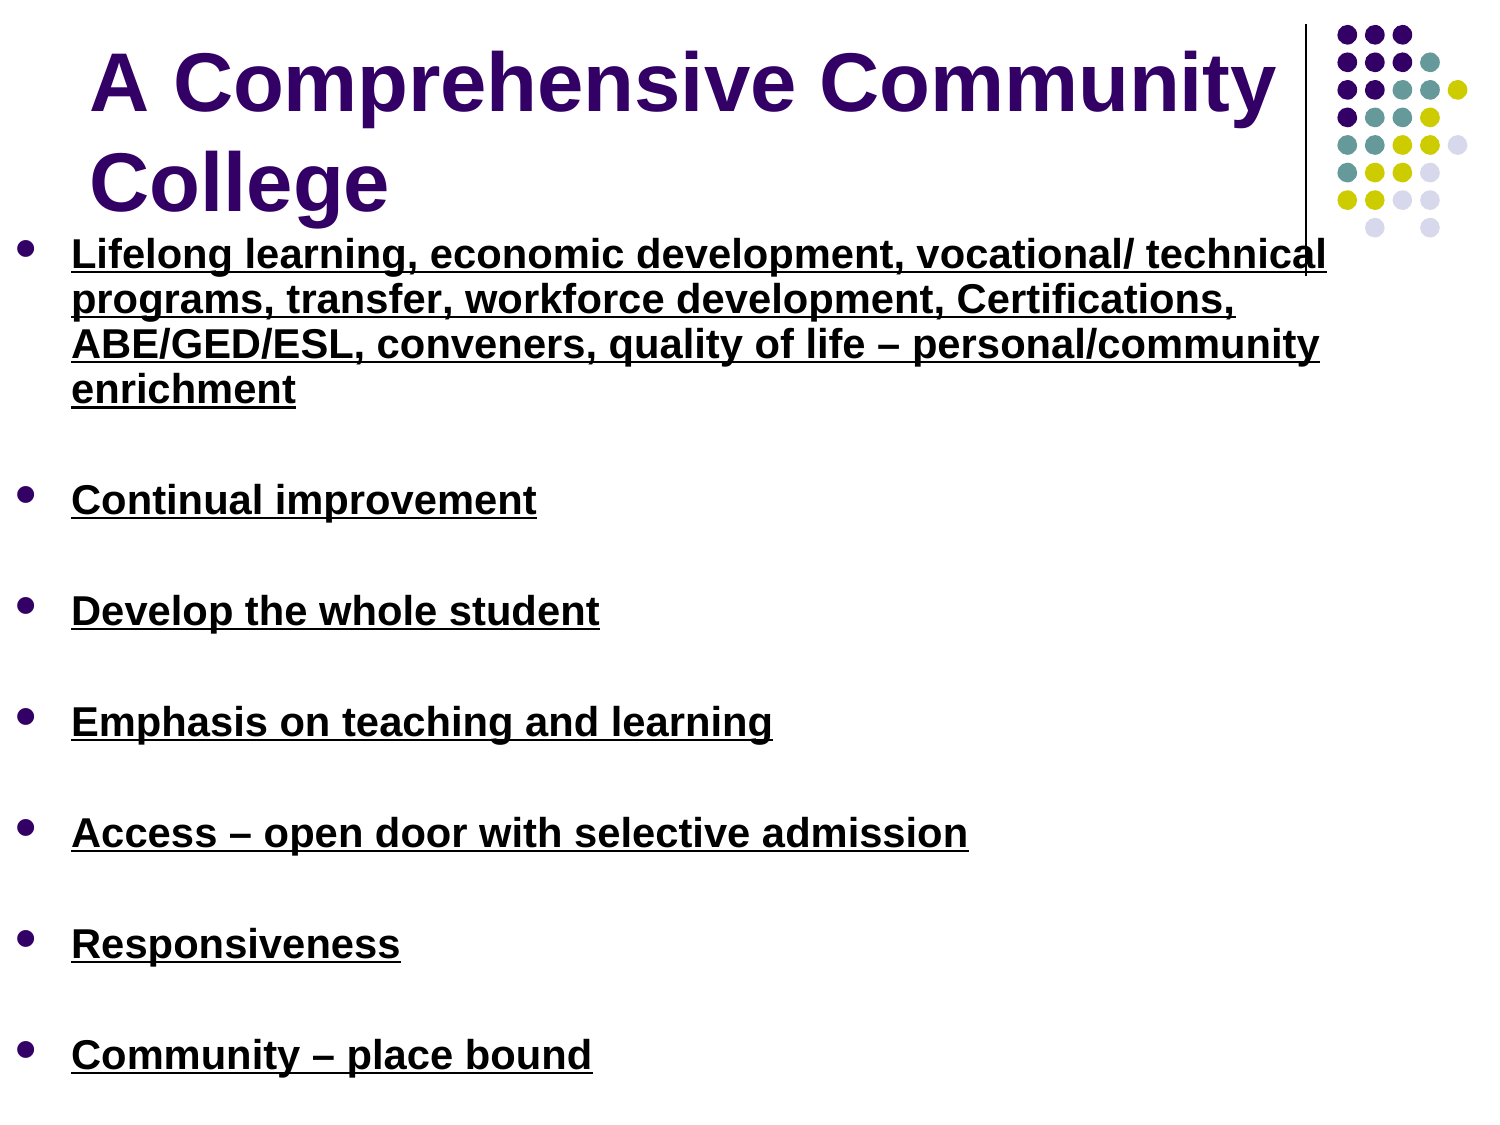

# A Comprehensive Community College
Lifelong learning, economic development, vocational/ technical programs, transfer, workforce development, Certifications, ABE/GED/ESL, conveners, quality of life – personal/community enrichment
Continual improvement
Develop the whole student
Emphasis on teaching and learning
Access – open door with selective admission
Responsiveness
Community – place bound